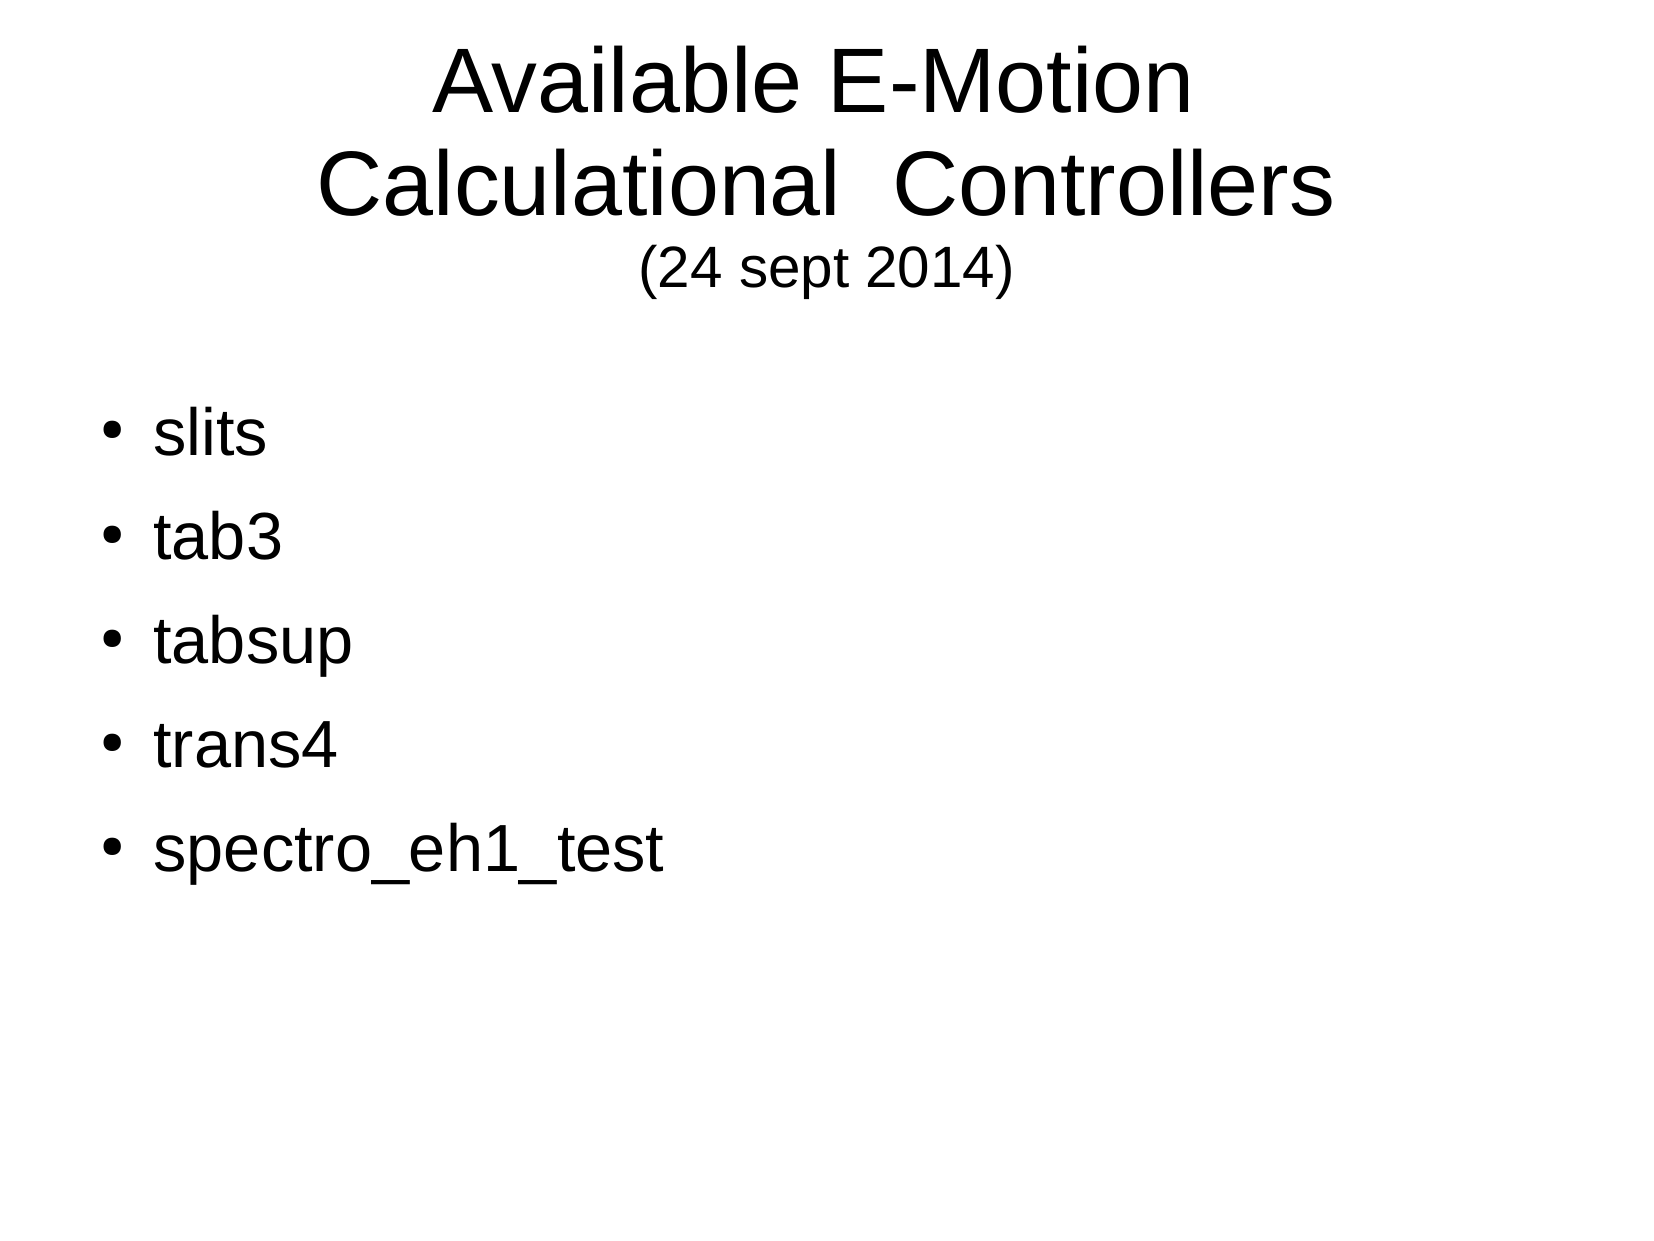

# Available E-Motion Calculational Controllers (24 sept 2014)
slits
tab3
tabsup
trans4
spectro_eh1_test